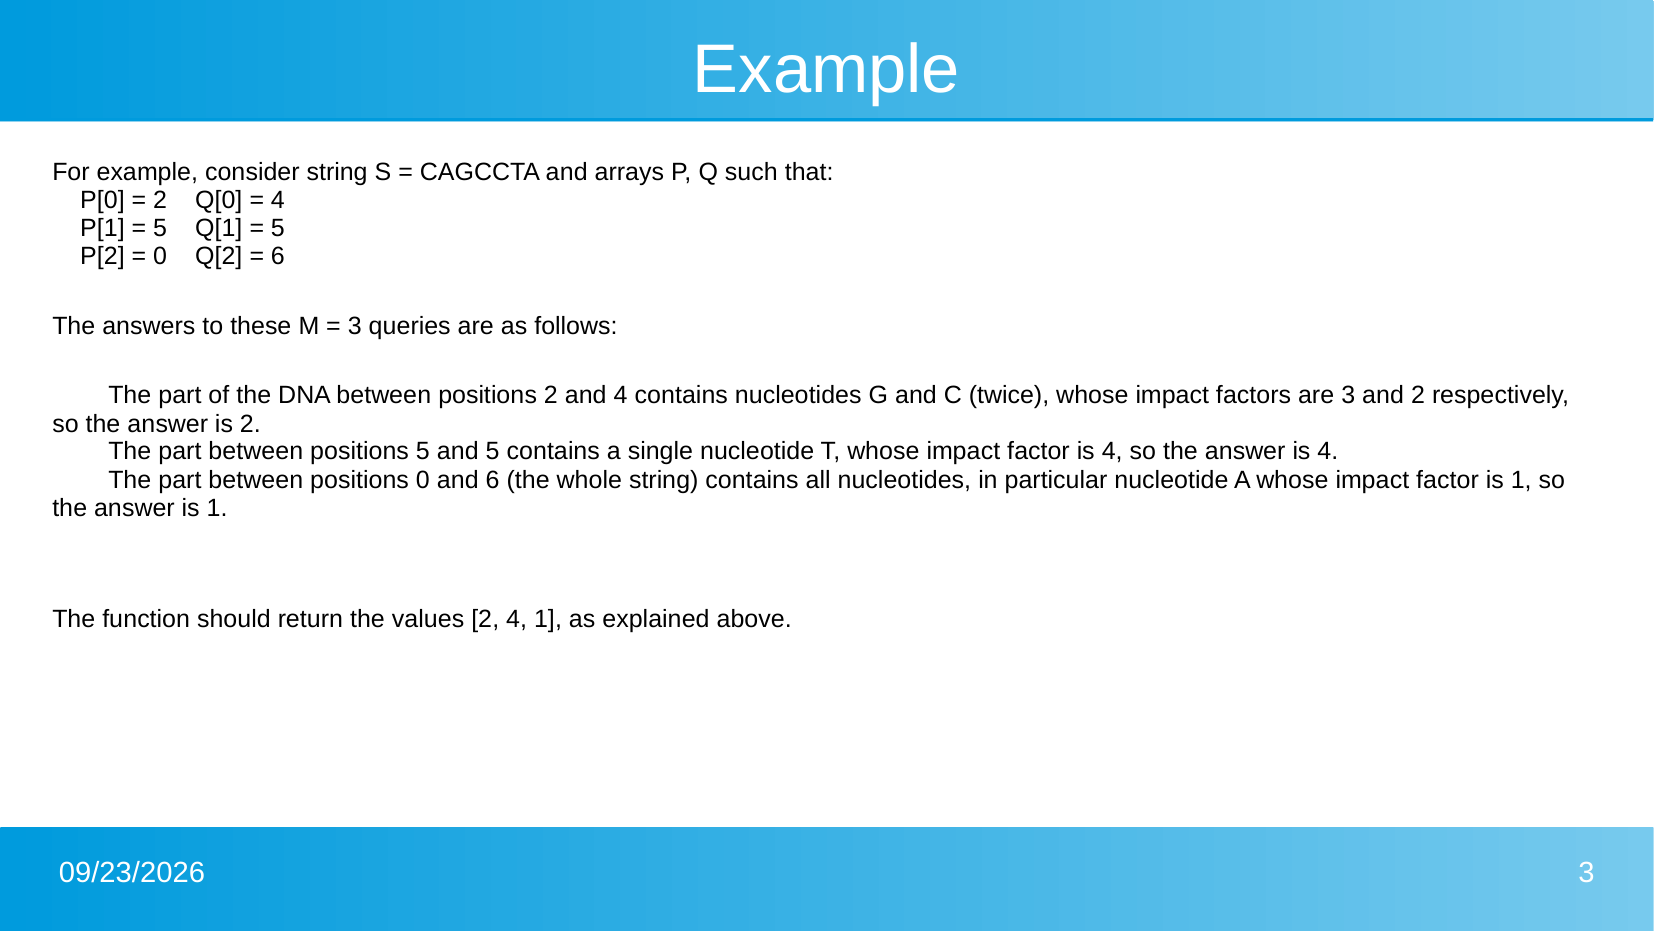

# Example
For example, consider string S = CAGCCTA and arrays P, Q such that:
 P[0] = 2 Q[0] = 4
 P[1] = 5 Q[1] = 5
 P[2] = 0 Q[2] = 6
The answers to these M = 3 queries are as follows:
 The part of the DNA between positions 2 and 4 contains nucleotides G and C (twice), whose impact factors are 3 and 2 respectively, so the answer is 2.
 The part between positions 5 and 5 contains a single nucleotide T, whose impact factor is 4, so the answer is 4.
 The part between positions 0 and 6 (the whole string) contains all nucleotides, in particular nucleotide A whose impact factor is 1, so the answer is 1.
The function should return the values [2, 4, 1], as explained above.
3